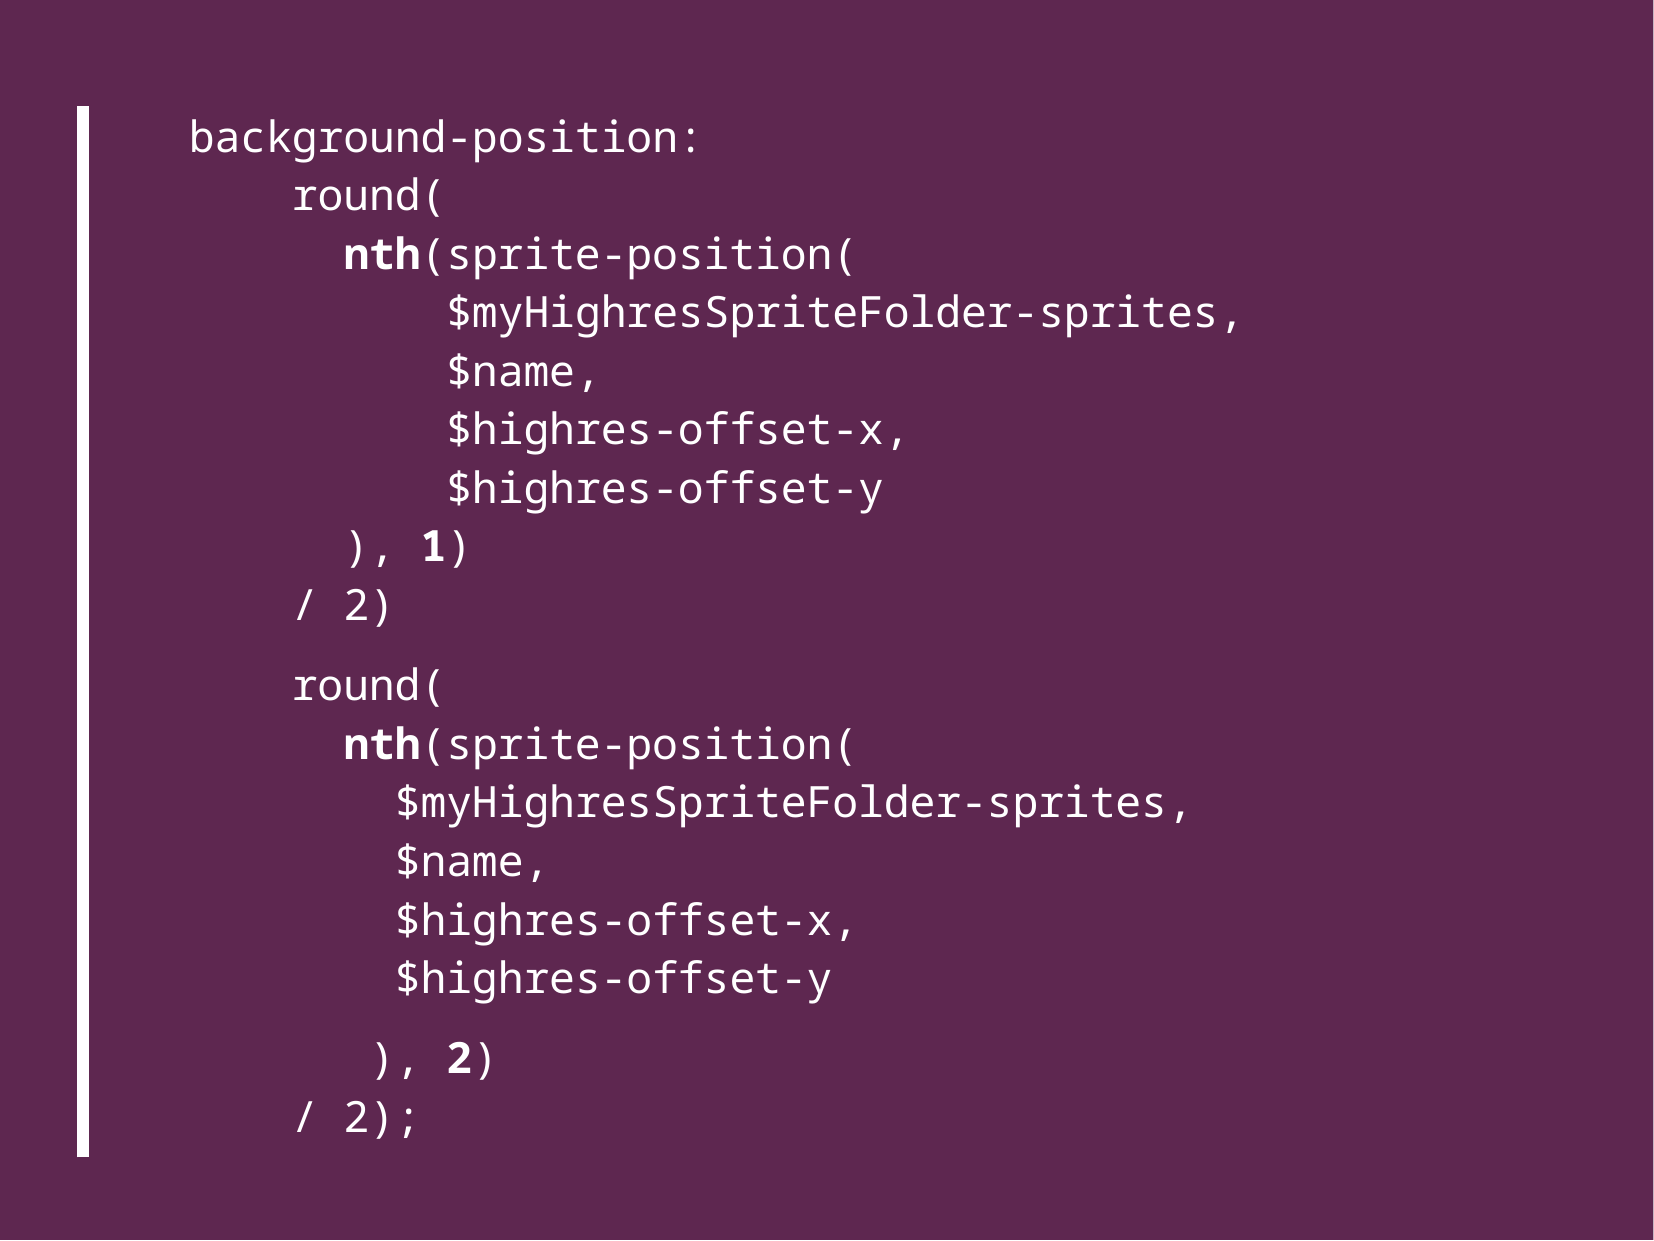

# background-position: round( nth(sprite-position( $myHighresSpriteFolder-sprites, $name, $highres-offset-x, $highres-offset-y ), 1) / 2)
 round(
 nth(sprite-position(
 $myHighresSpriteFolder-sprites,
 $name,
 $highres-offset-x,
 $highres-offset-y
 ), 2)
 / 2);